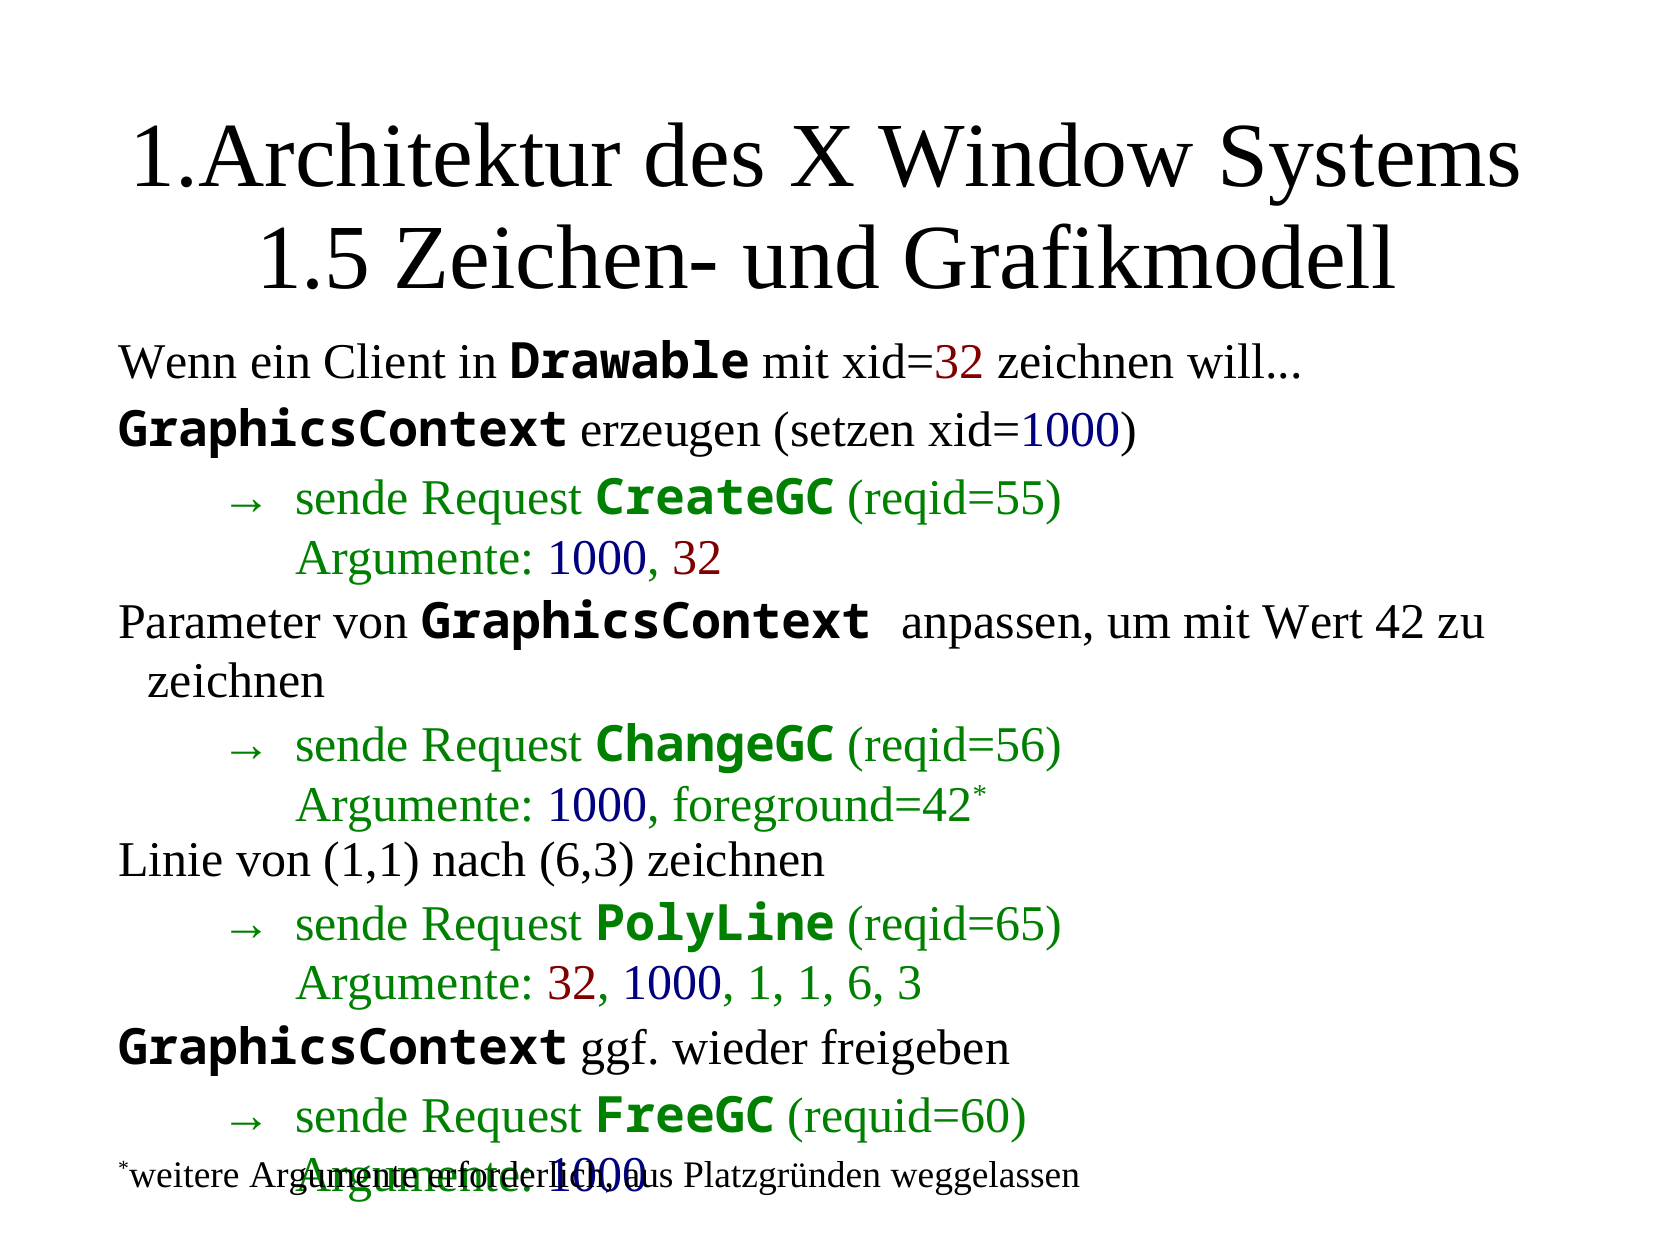

# 1.Architektur des X Window Systems 1.5 Zeichen- und Grafikmodell
Wenn ein Client in Drawable mit xid=32 zeichnen will...
GraphicsContext erzeugen (setzen xid=1000)
	→	sende Request CreateGC (reqid=55)
		Argumente: 1000, 32
Parameter von GraphicsContext anpassen, um mit Wert 42 zu zeichnen
	→	sende Request ChangeGC (reqid=56)
		Argumente: 1000, foreground=42*
Linie von (1,1) nach (6,3) zeichnen
	→	sende Request PolyLine (reqid=65)
		Argumente: 32, 1000, 1, 1, 6, 3
GraphicsContext ggf. wieder freigeben
	→	sende Request FreeGC (requid=60)
		Argumente: 1000
*weitere Argumente erforderlich, aus Platzgründen weggelassen